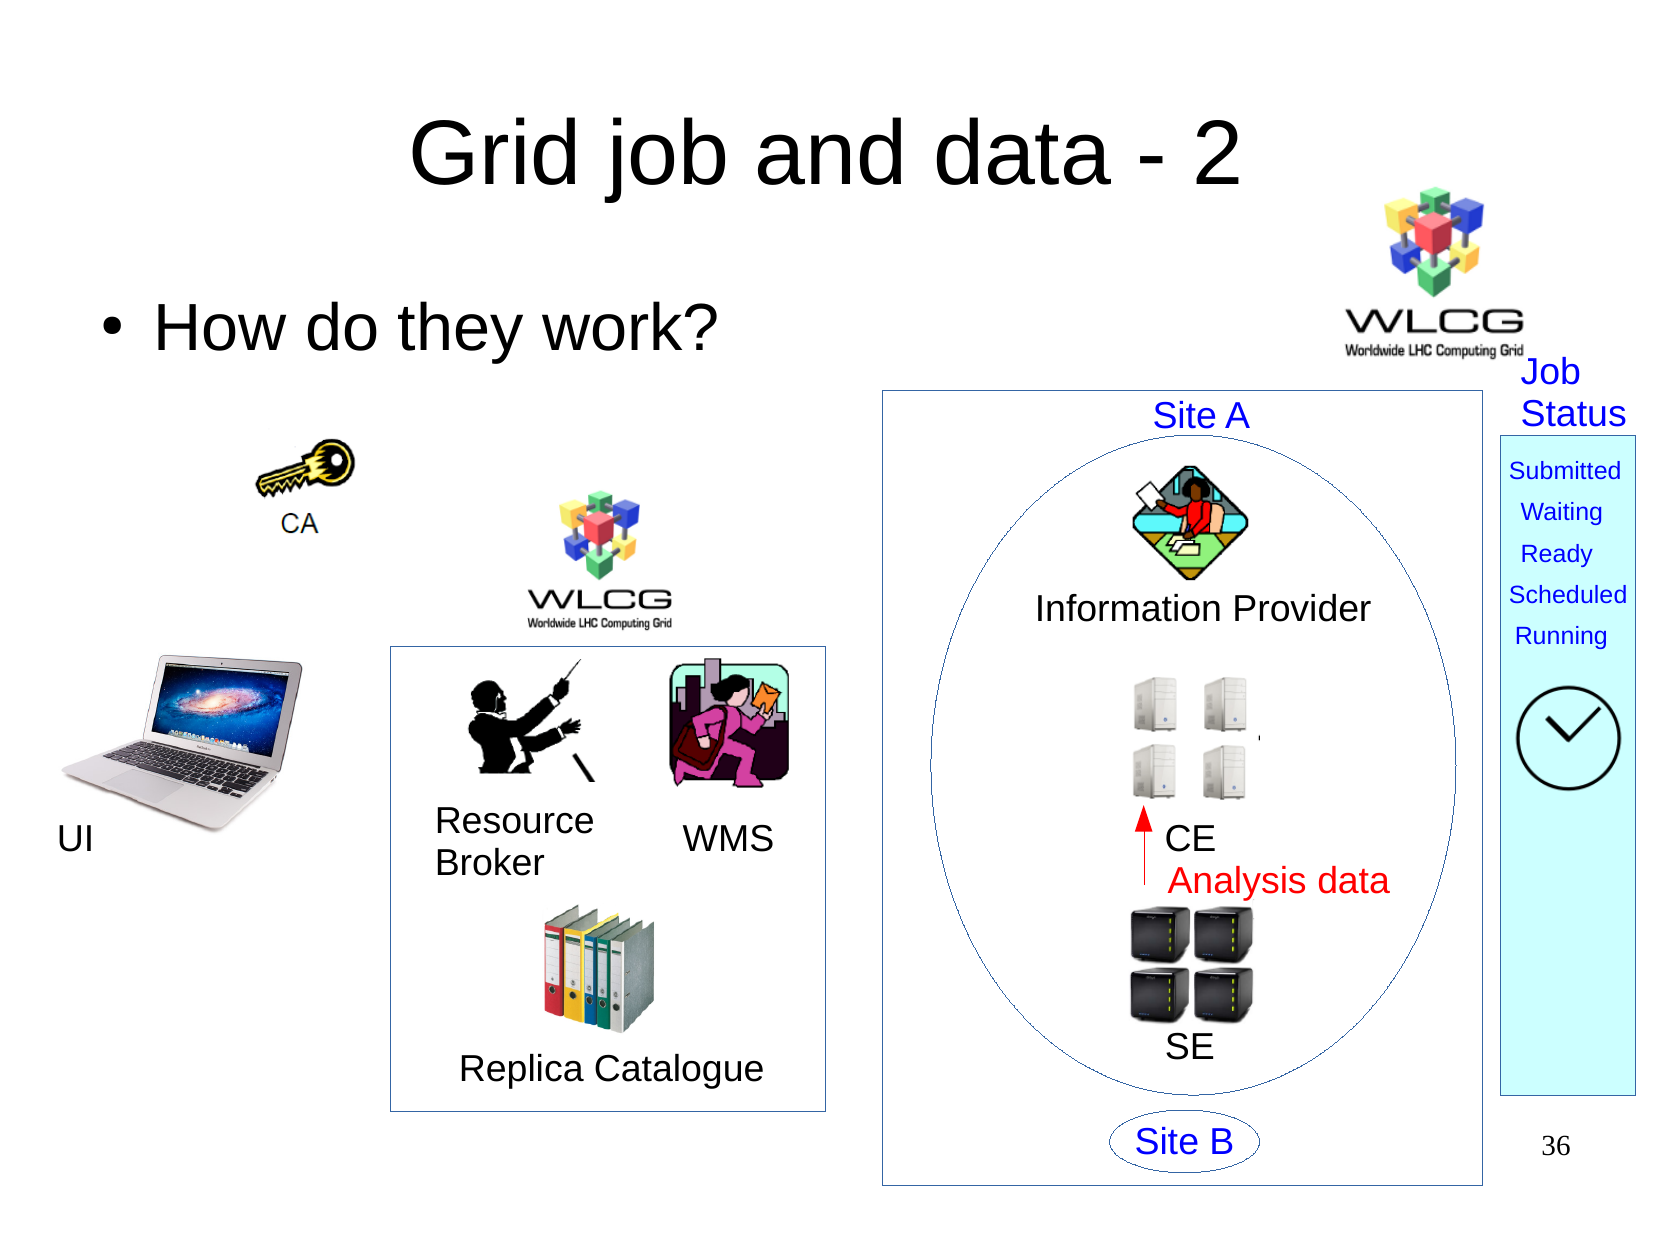

# Grid job and data - 2
How do they work?
Job Status
Site A
Submitted
Waiting
Ready
Scheduled
Information Provider
Running
Resource Broker
UI
WMS
CE
Analysis data
SE
Replica Catalogue
Site B
36